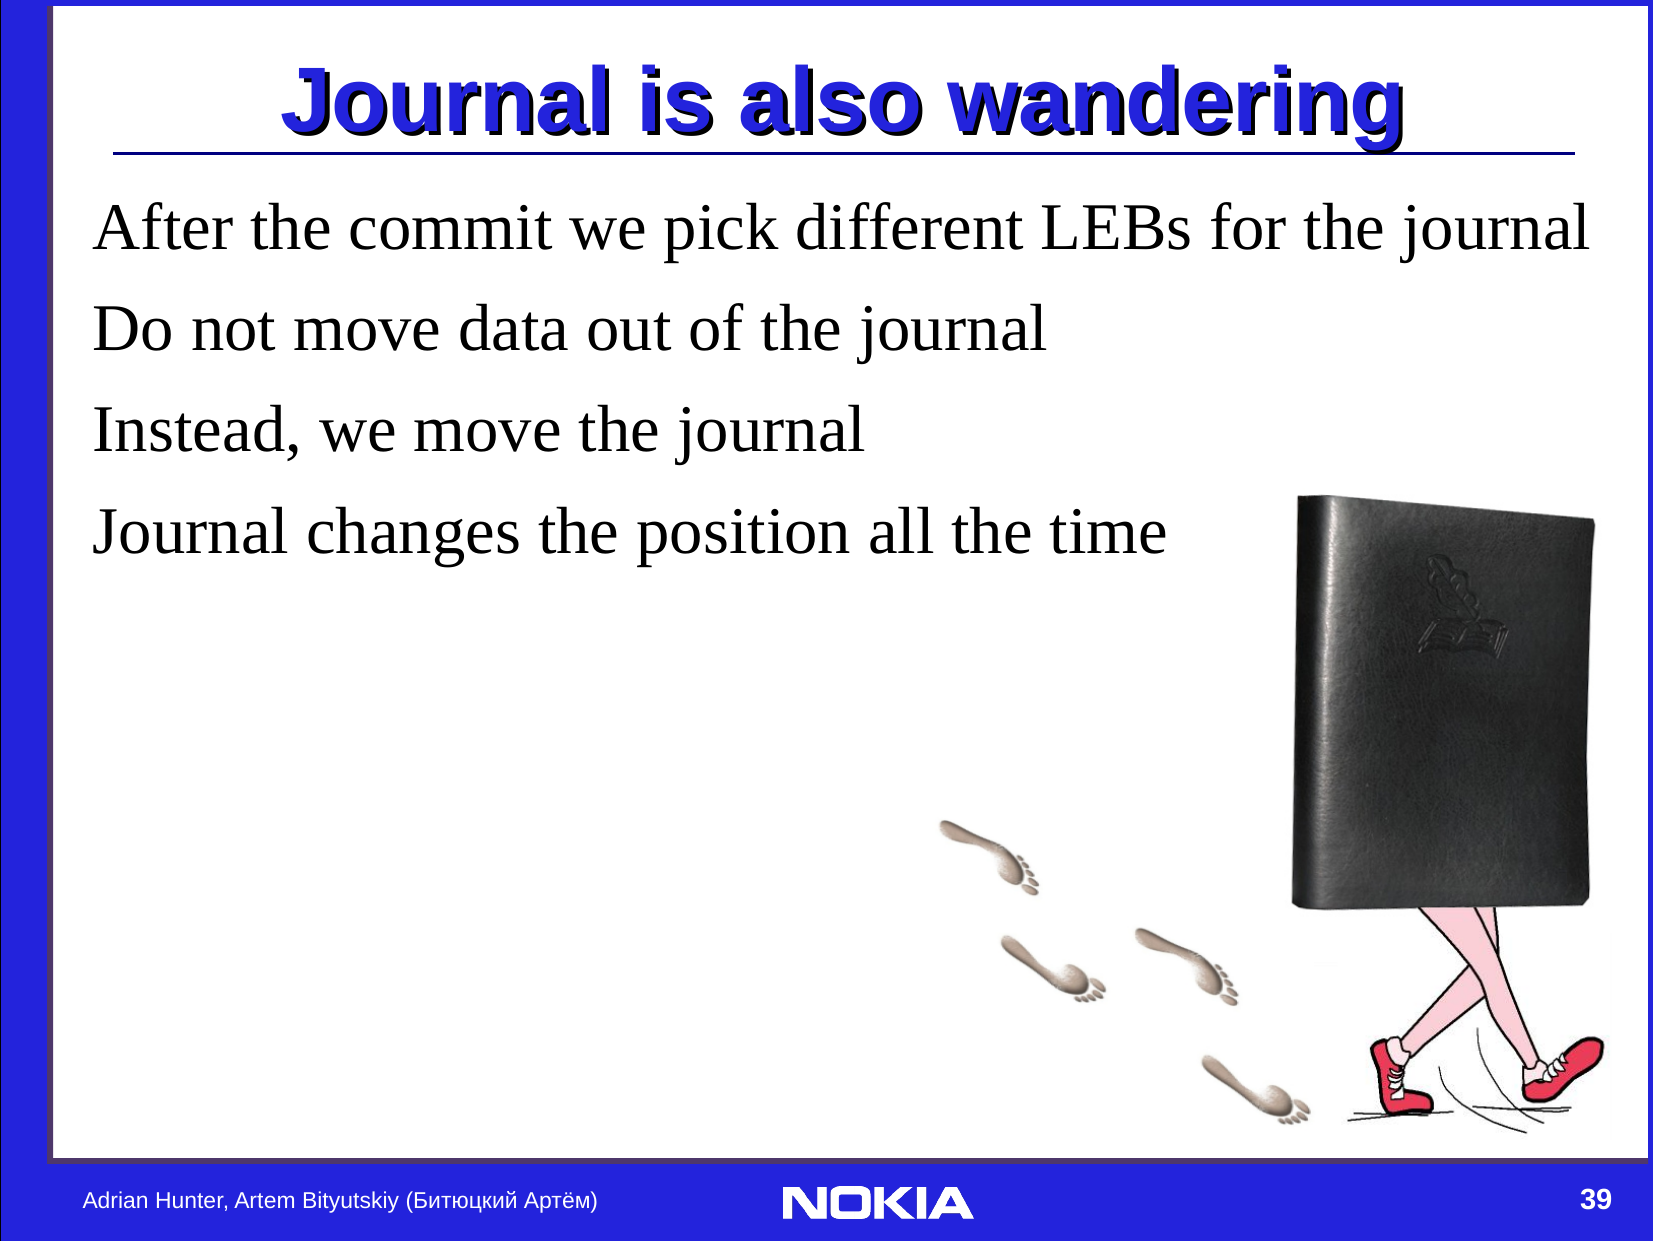

# Journal is also wandering
After the commit we pick different LEBs for the journal
Do not move data out of the journal
Instead, we move the journal
Journal changes the position all the time
39